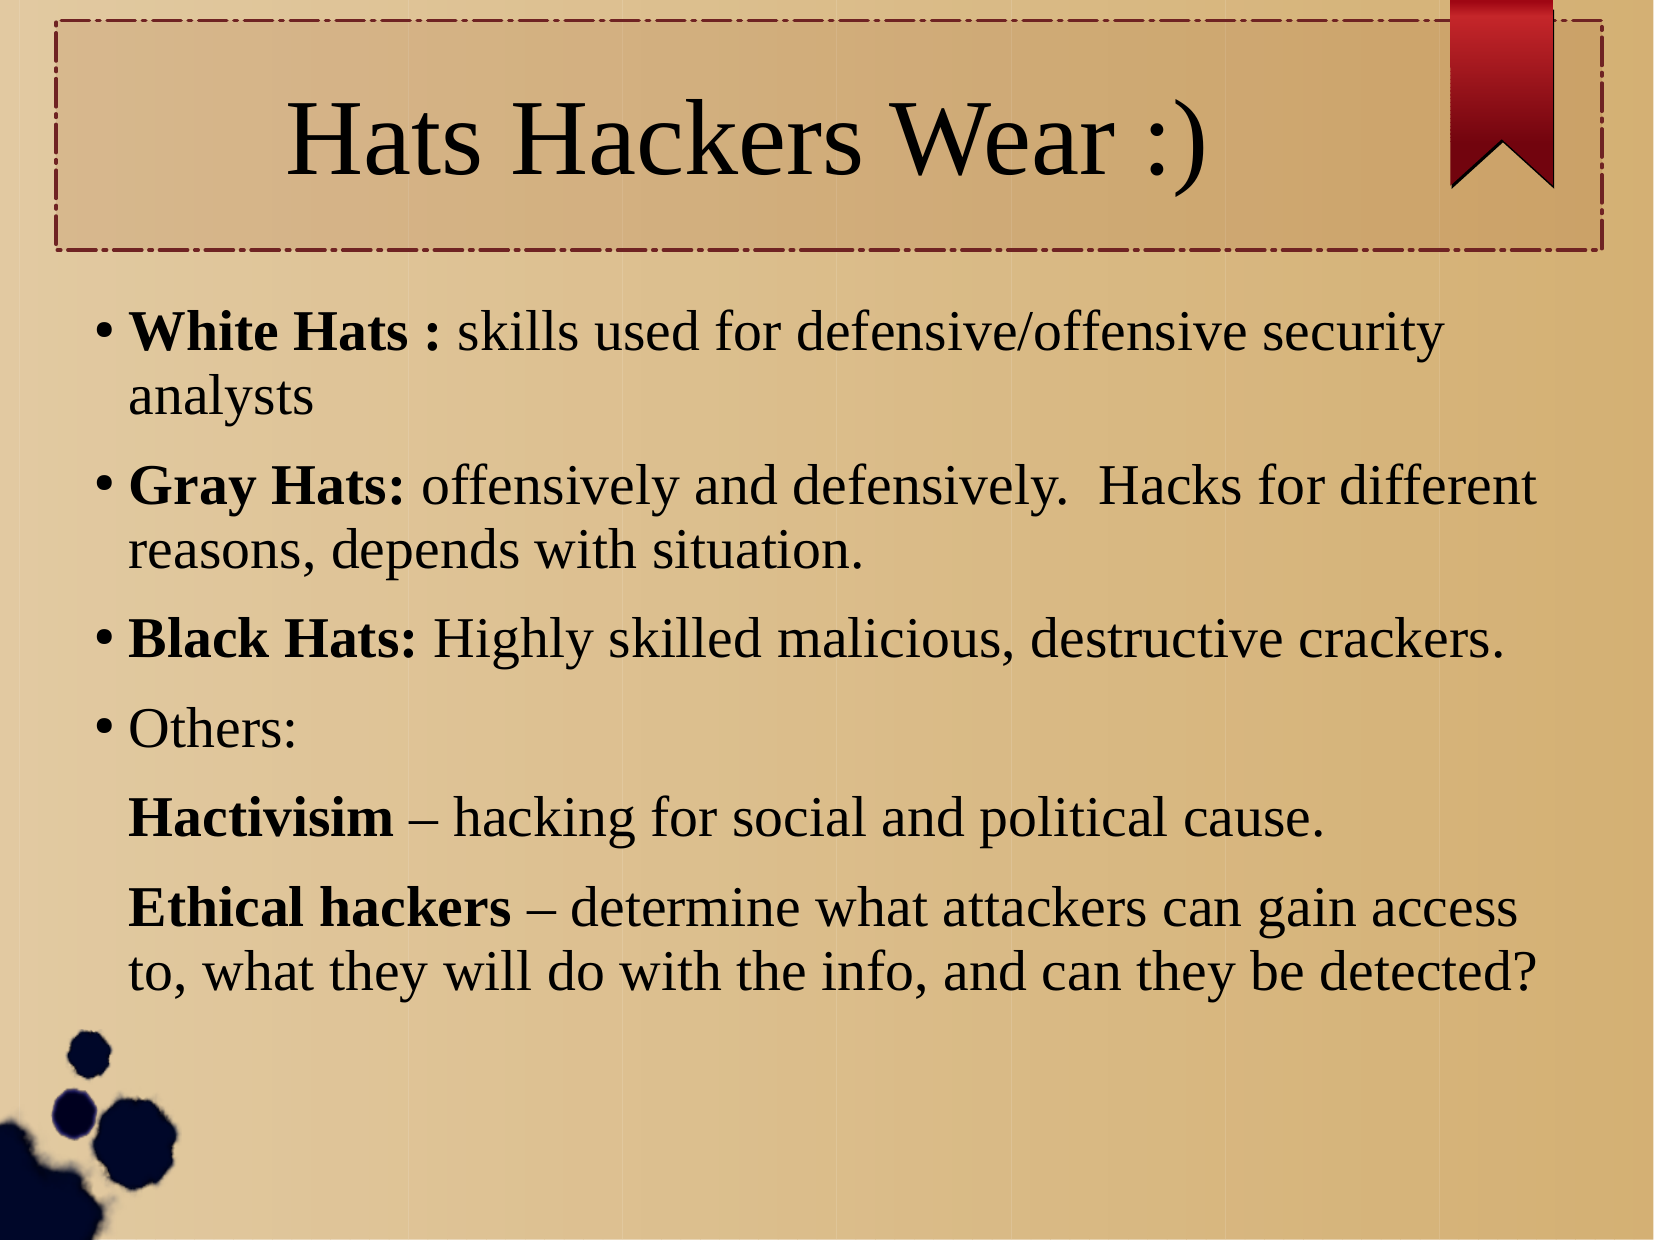

# Hats Hackers Wear :)
White Hats : skills used for defensive/offensive security analysts
Gray Hats: offensively and defensively. Hacks for different reasons, depends with situation.
Black Hats: Highly skilled malicious, destructive crackers.
Others:
Hactivisim – hacking for social and political cause.
Ethical hackers – determine what attackers can gain access to, what they will do with the info, and can they be detected?